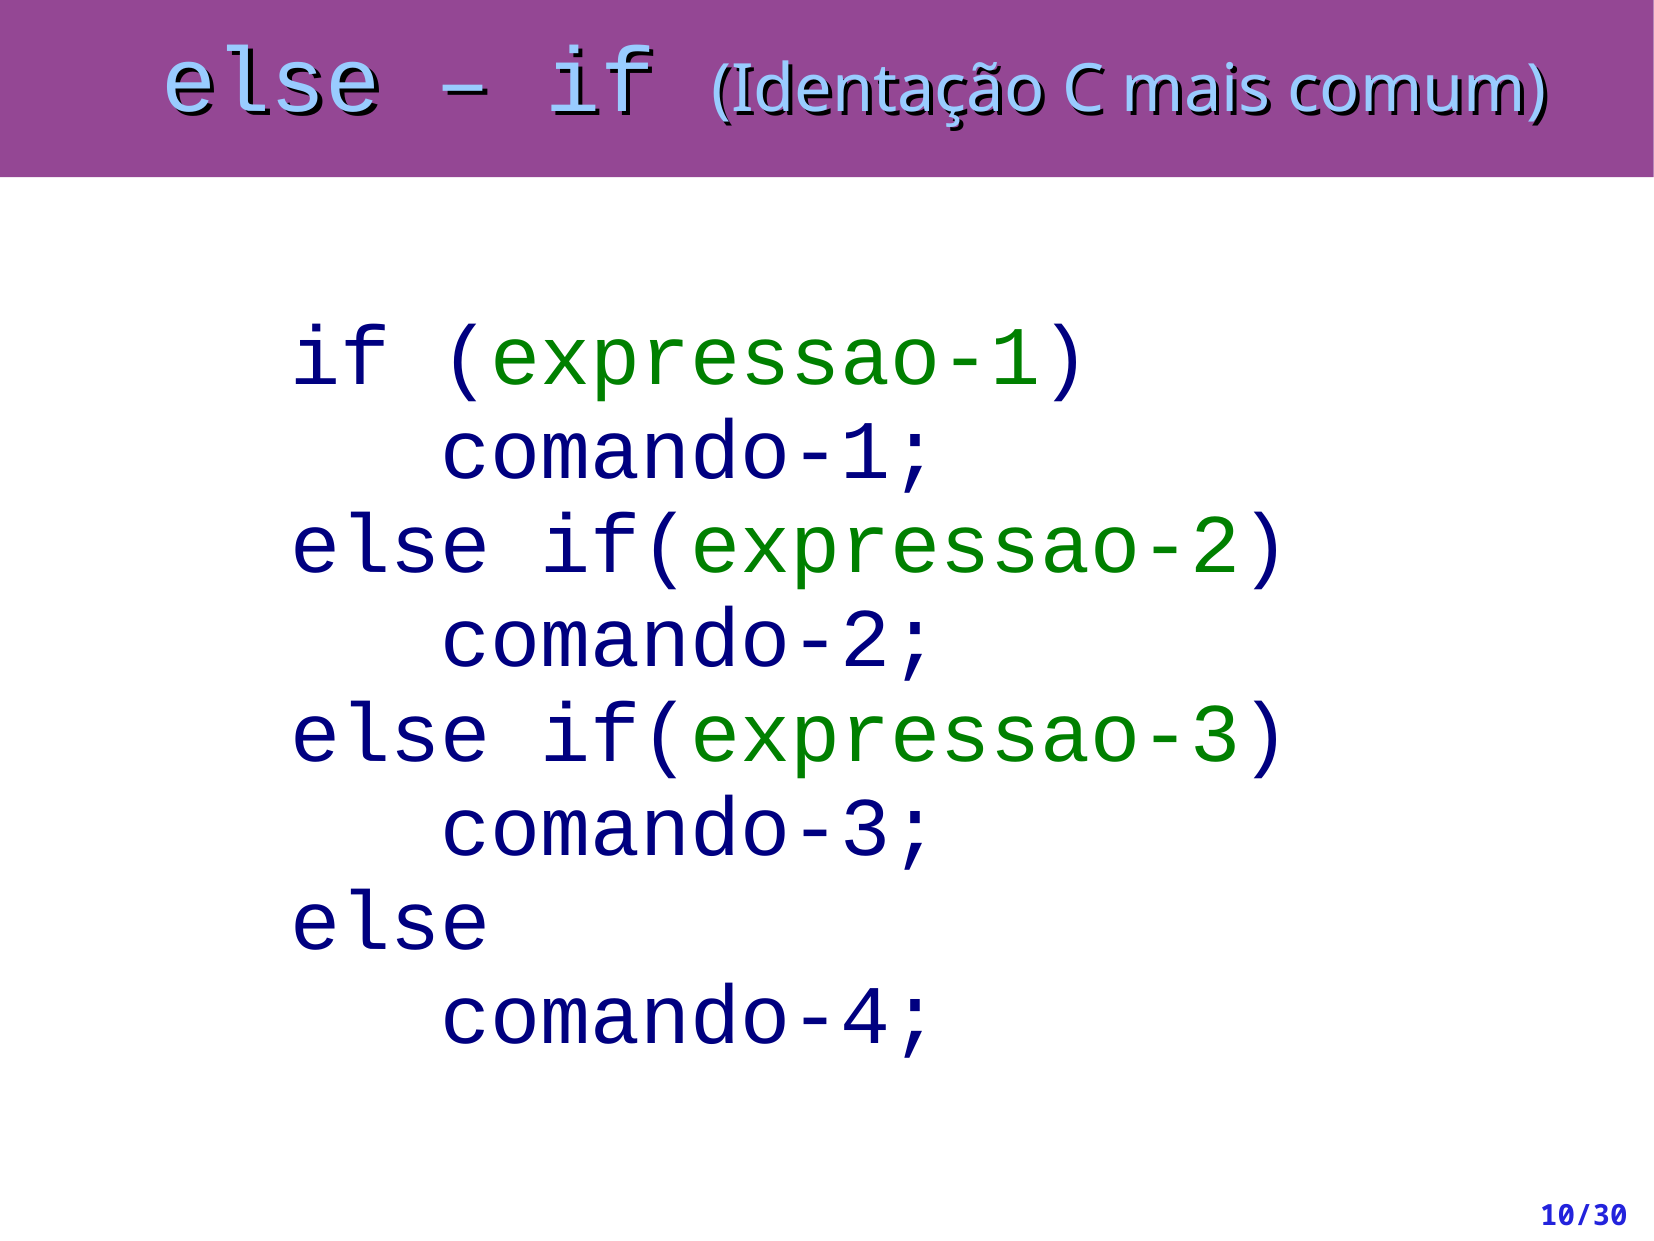

# else – if (Identação C mais comum)
if (expressao-1)
 comando-1;
else if(expressao-2)
 comando-2;
else if(expressao-3)
 comando-3;
else
 comando-4;
10